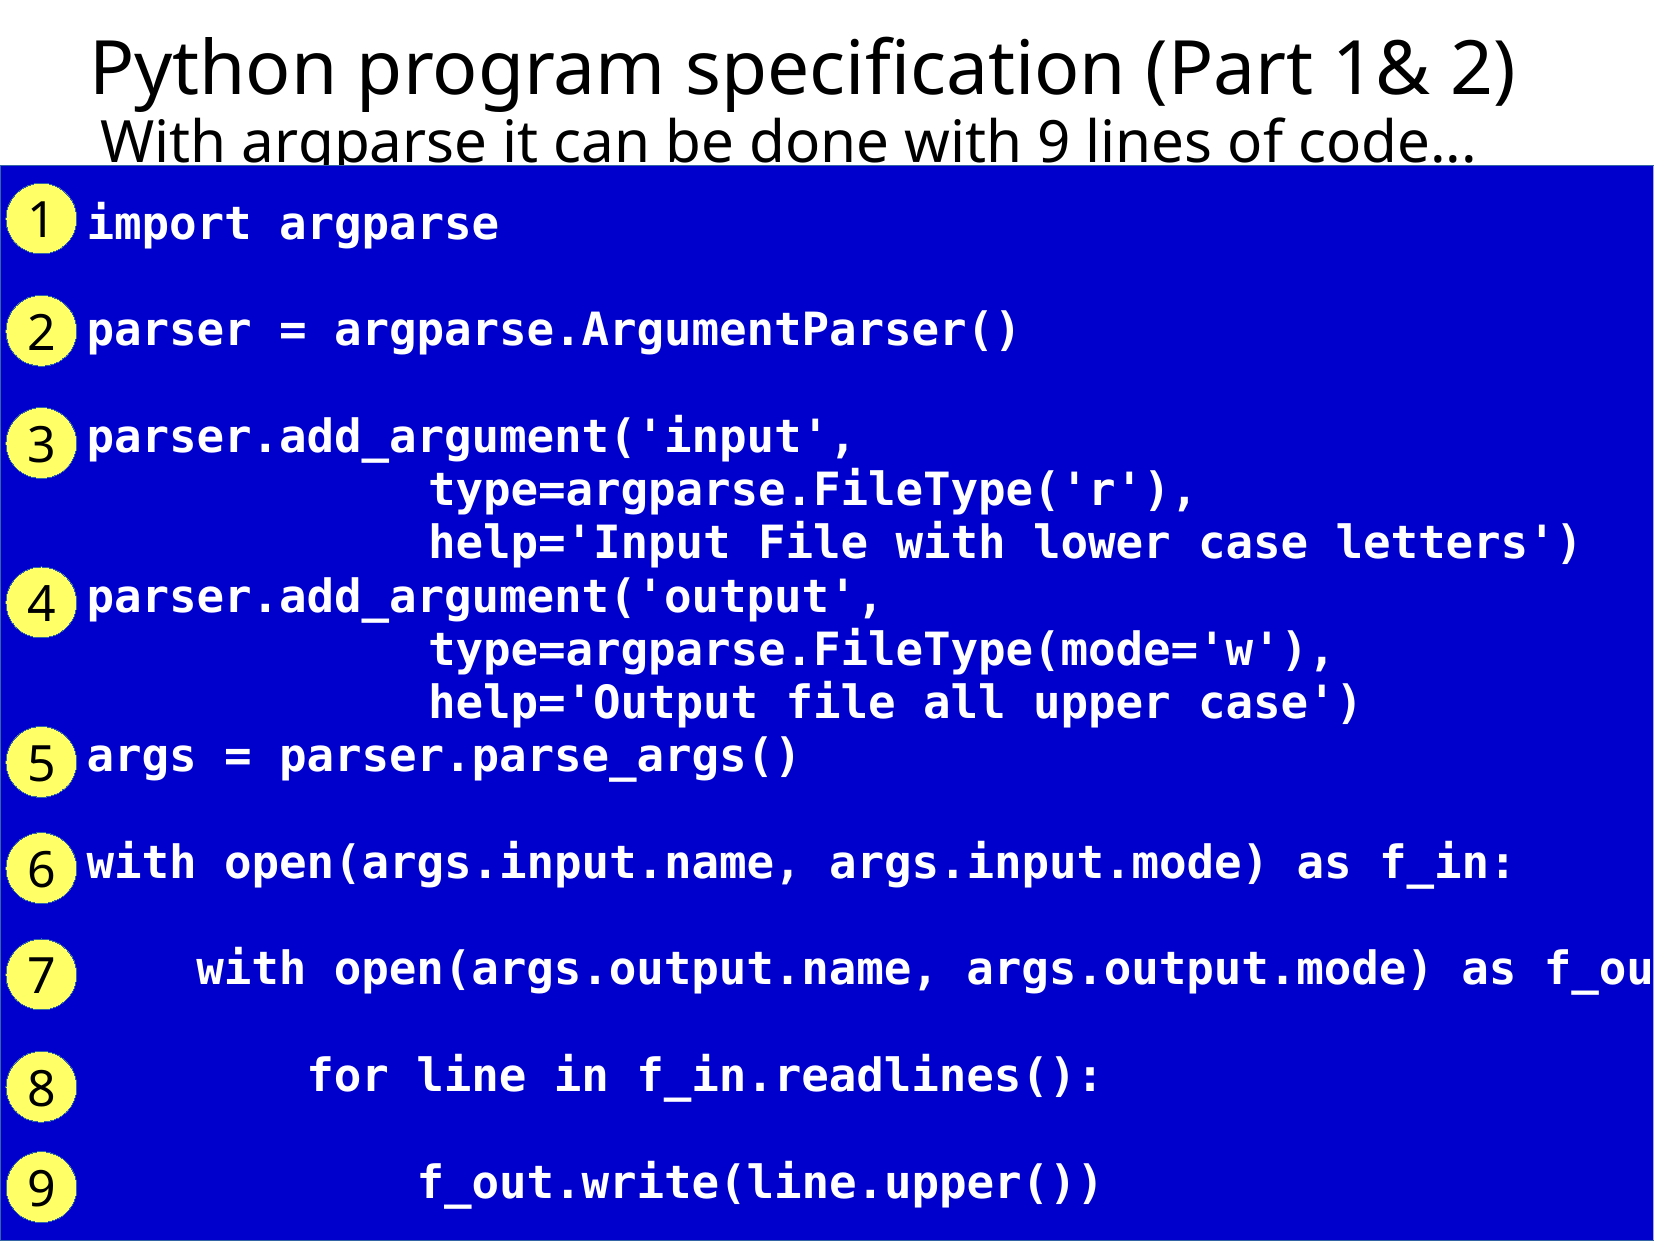

# Python program specification (Part 1& 2)
With argparse it can be done with 9 lines of code...
 import argparse
 parser = argparse.ArgumentParser()
 parser.add_argument('input',
					type=argparse.FileType('r'),
 		help='Input File with lower case letters')
 parser.add_argument('output',
					type=argparse.FileType(mode='w'),
					help='Output file all upper case')
 args = parser.parse_args()
 with open(args.input.name, args.input.mode) as f_in:
 with open(args.output.name, args.output.mode) as f_out:
 for line in f_in.readlines():
 f_out.write(line.upper())
1
2
3
4
5
6
7
8
9